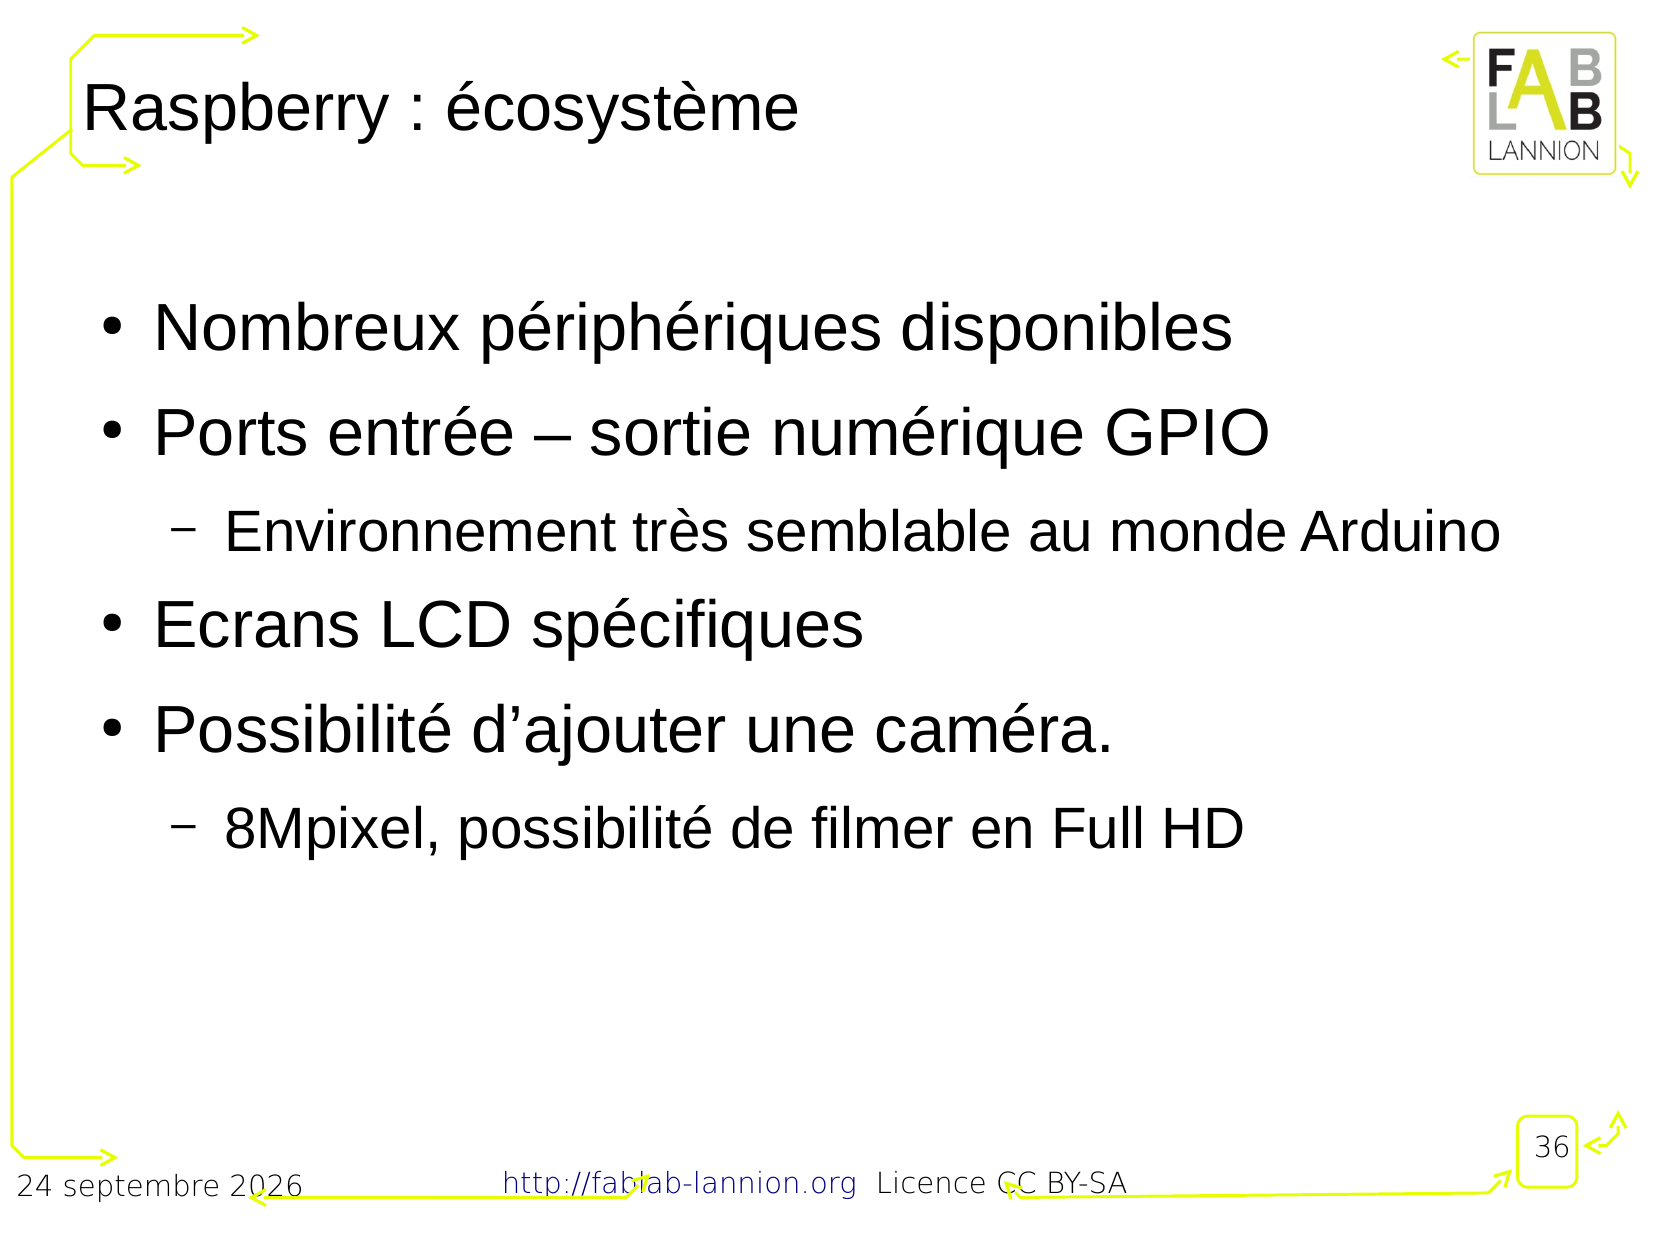

# Raspberry : écosystème
Nombreux périphériques disponibles
Ports entrée – sortie numérique GPIO
Environnement très semblable au monde Arduino
Ecrans LCD spécifiques
Possibilité d’ajouter une caméra.
8Mpixel, possibilité de filmer en Full HD
36